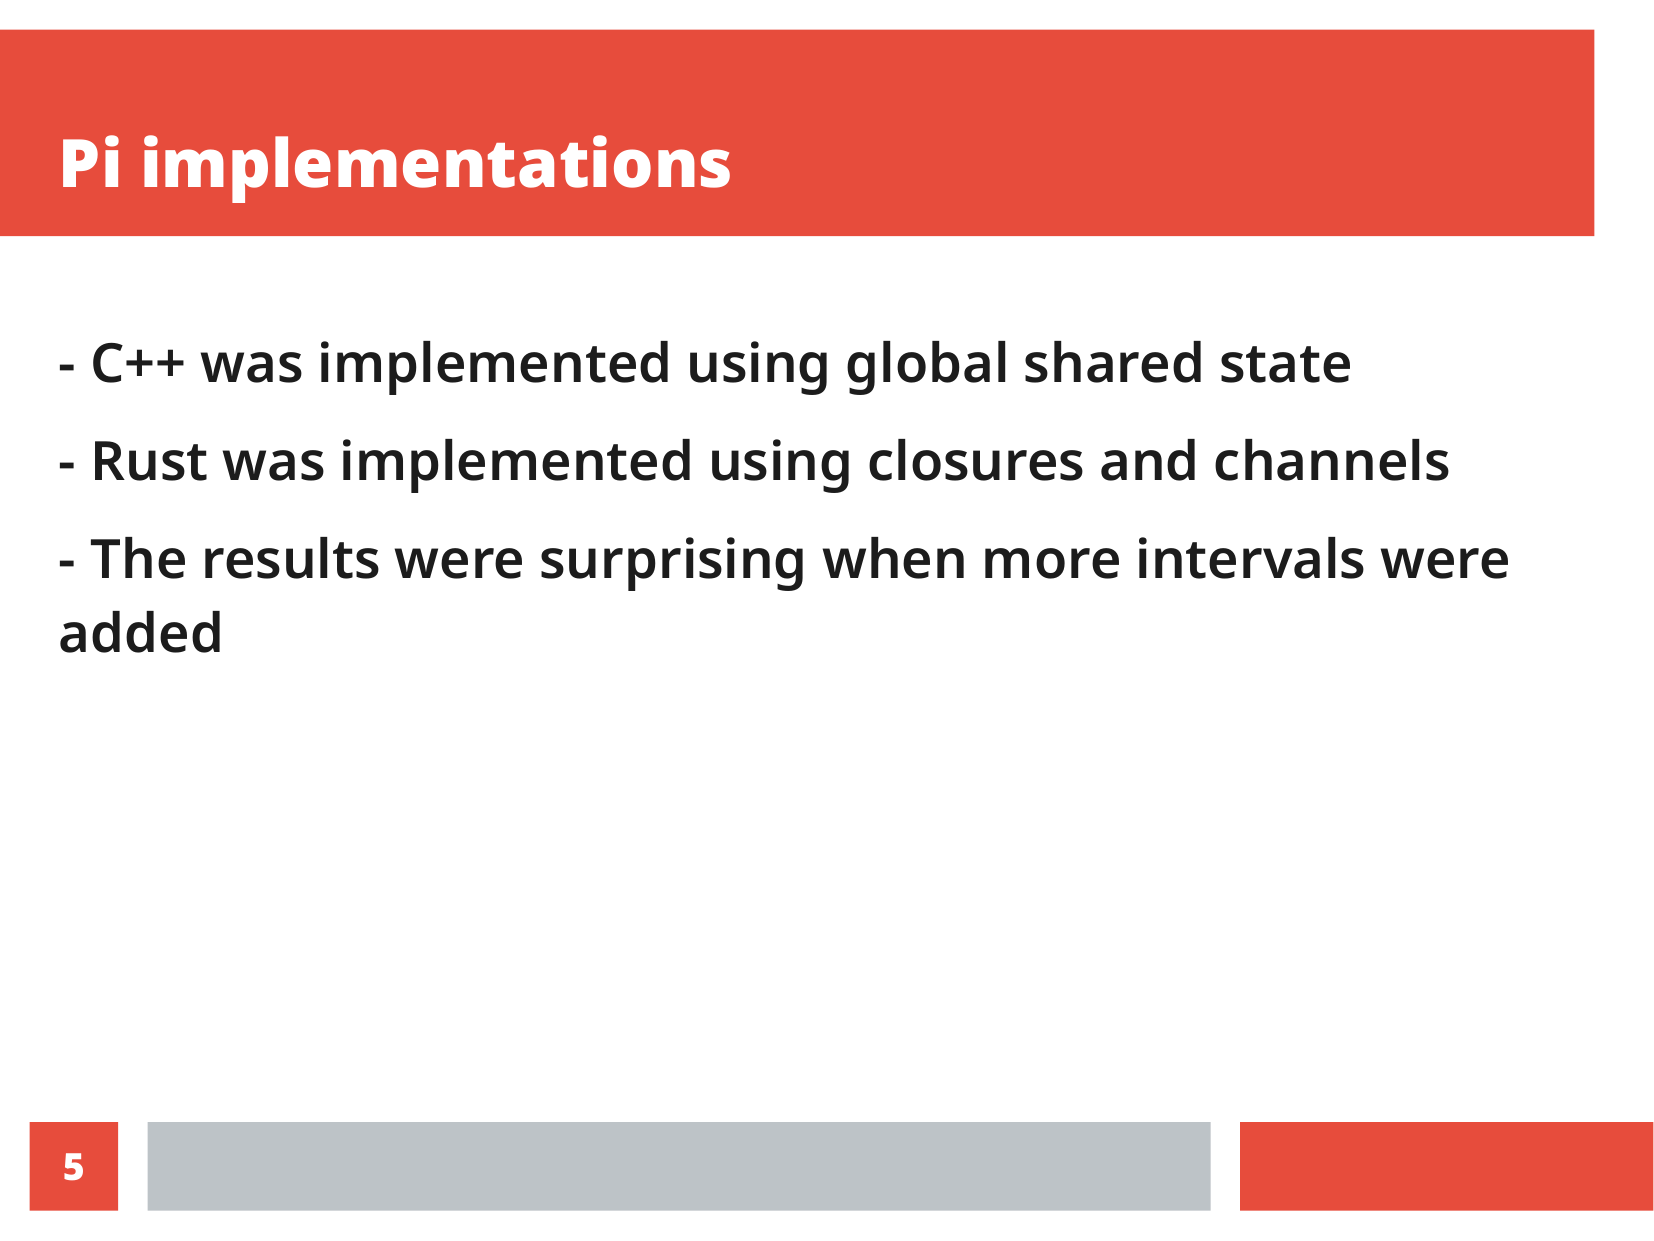

# Pi implementations
- C++ was implemented using global shared state
- Rust was implemented using closures and channels
- The results were surprising when more intervals were added
5